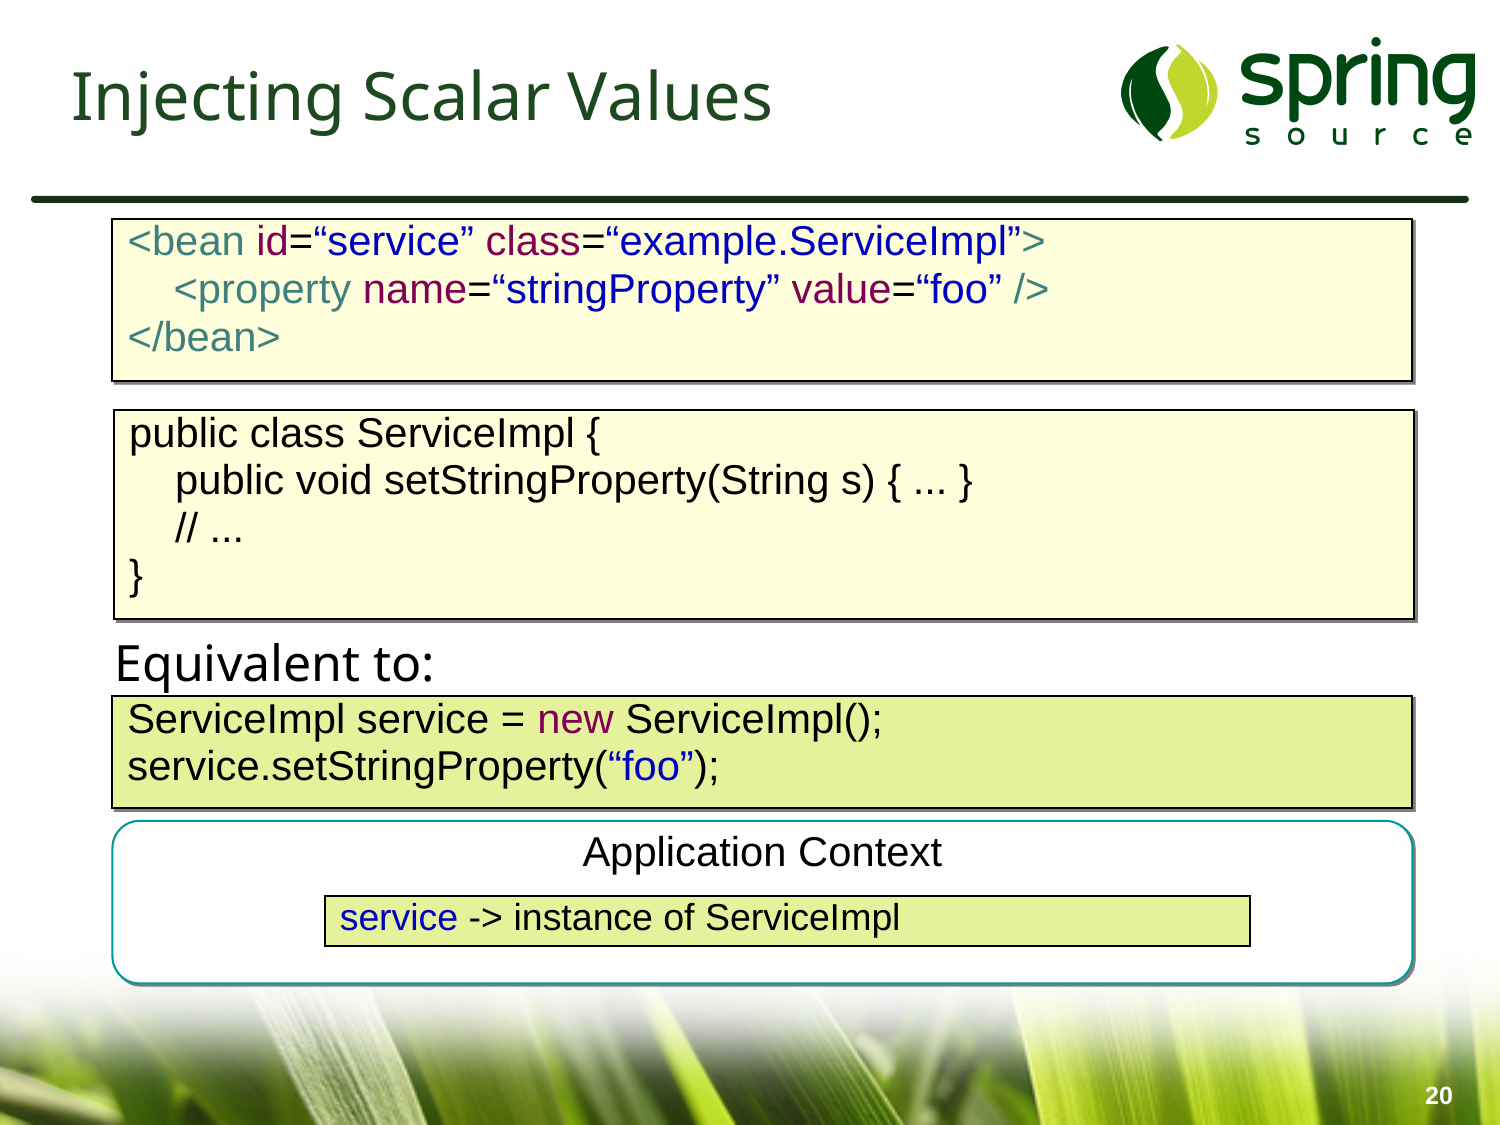

# Injecting Scalar Values
<bean id=“service” class=“example.ServiceImpl”>
 <property name=“stringProperty” value=“foo” />
</bean>
public class ServiceImpl {
 public void setStringProperty(String s) { ... }
 // ...
}
Equivalent to:
ServiceImpl service = new ServiceImpl();
service.setStringProperty(“foo”);
Application Context
service -> instance of ServiceImpl